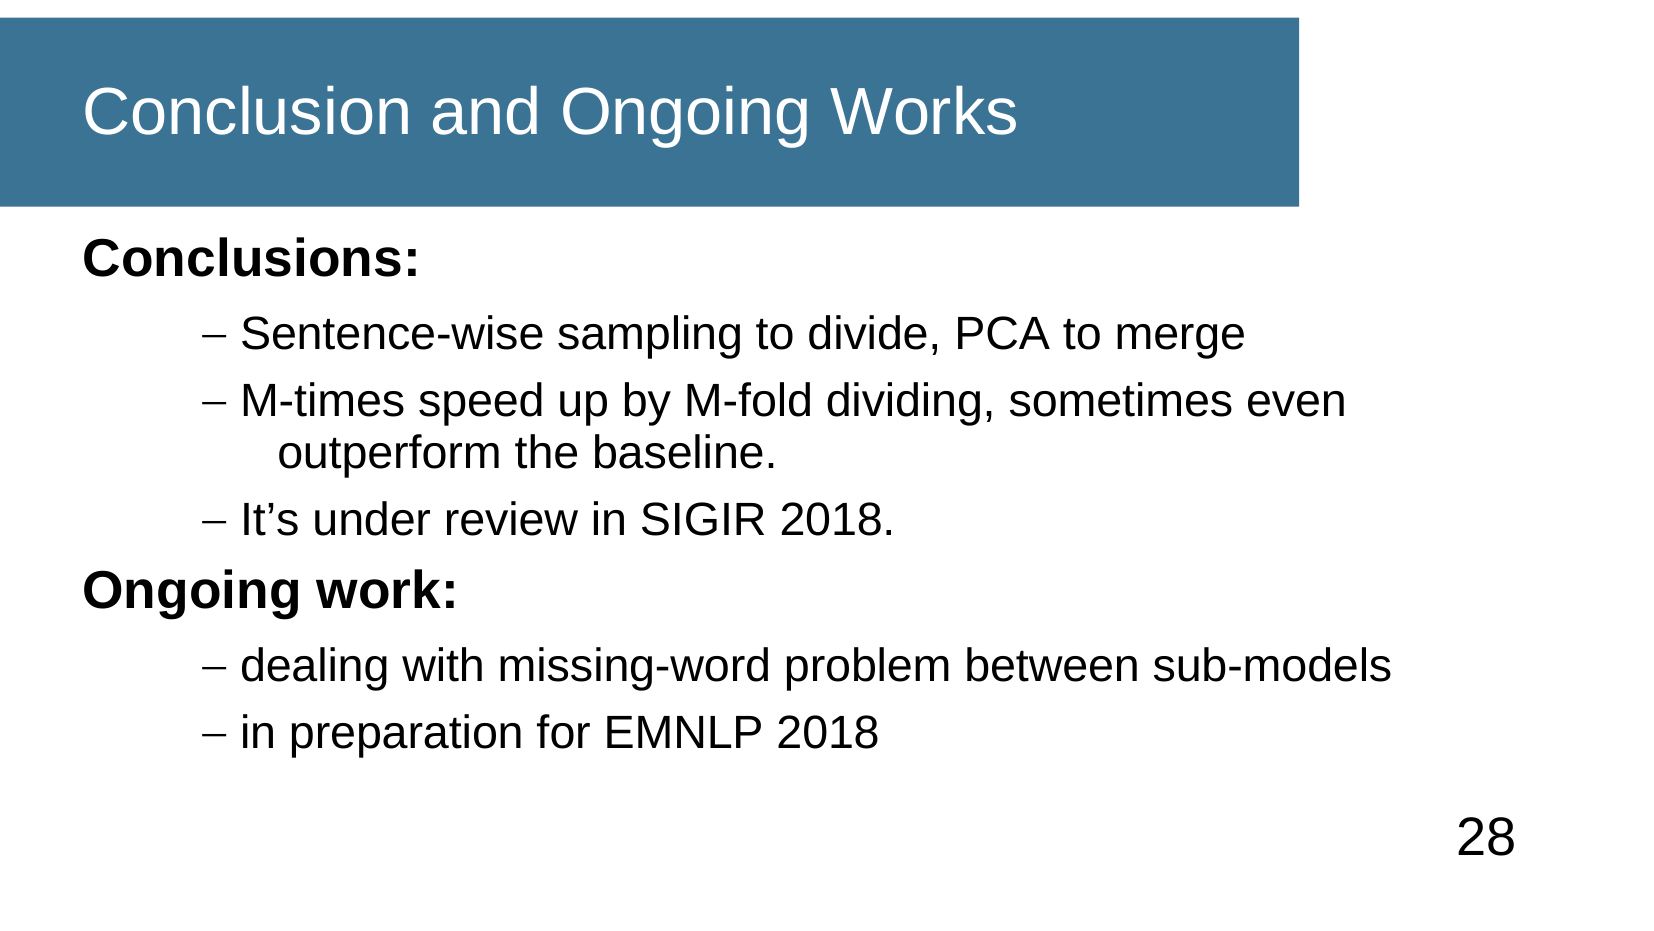

# Conclusion and Ongoing Works
Conclusions:
Sentence-wise sampling to divide, PCA to merge
M-times speed up by M-fold dividing, sometimes even outperform the baseline.
It’s under review in SIGIR 2018.
Ongoing work:
dealing with missing-word problem between sub-models
in preparation for EMNLP 2018